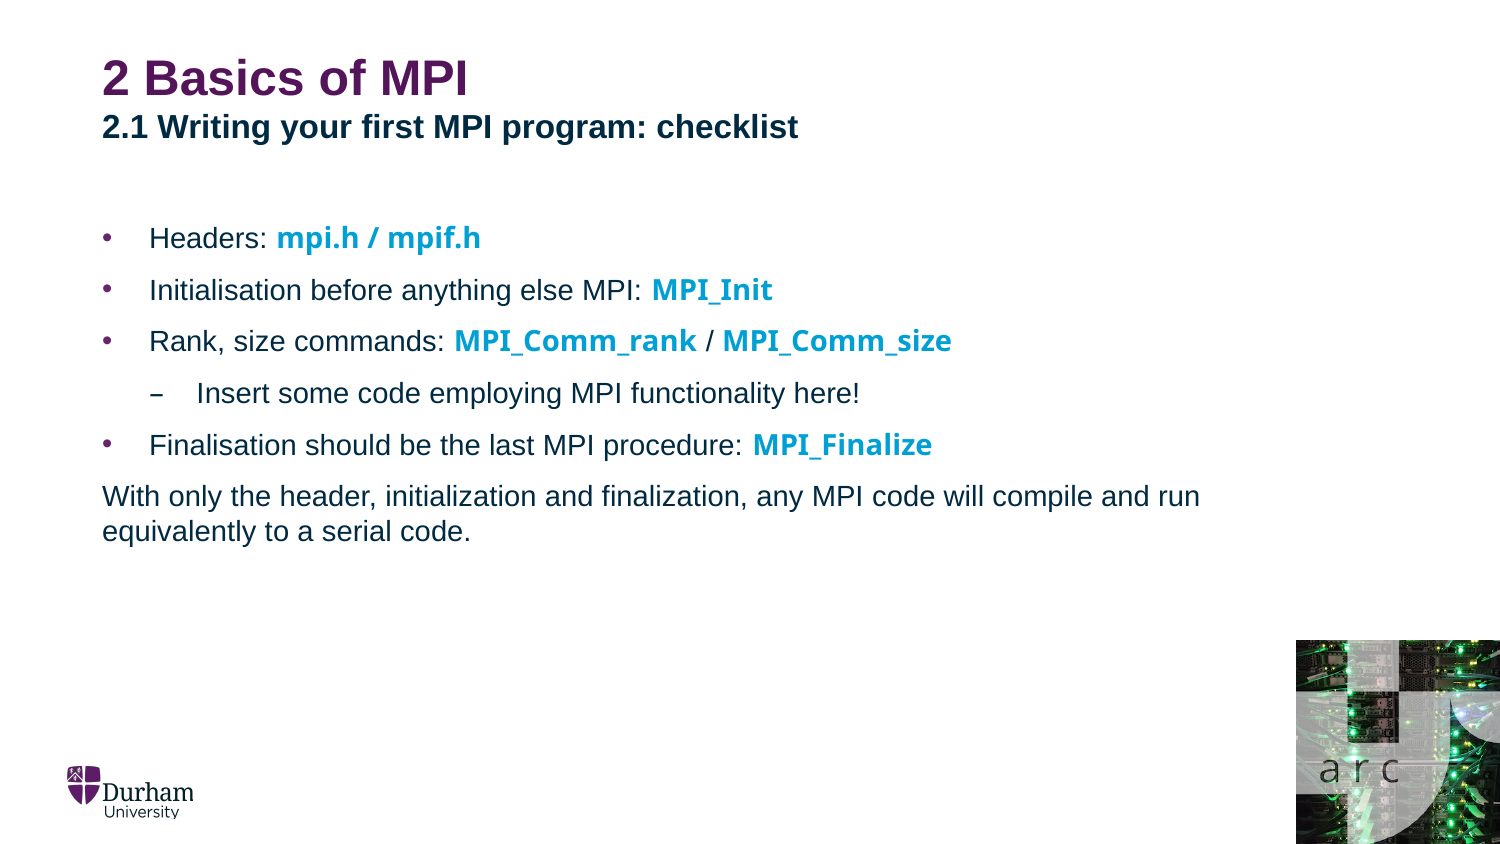

# 2 Basics of MPI 2.1 Writing your first MPI program: checklist
Headers: mpi.h / mpif.h
Initialisation before anything else MPI: MPI_Init
Rank, size commands: MPI_Comm_rank / MPI_Comm_size
Insert some code employing MPI functionality here!
Finalisation should be the last MPI procedure: MPI_Finalize
With only the header, initialization and finalization, any MPI code will compile and run equivalently to a serial code.